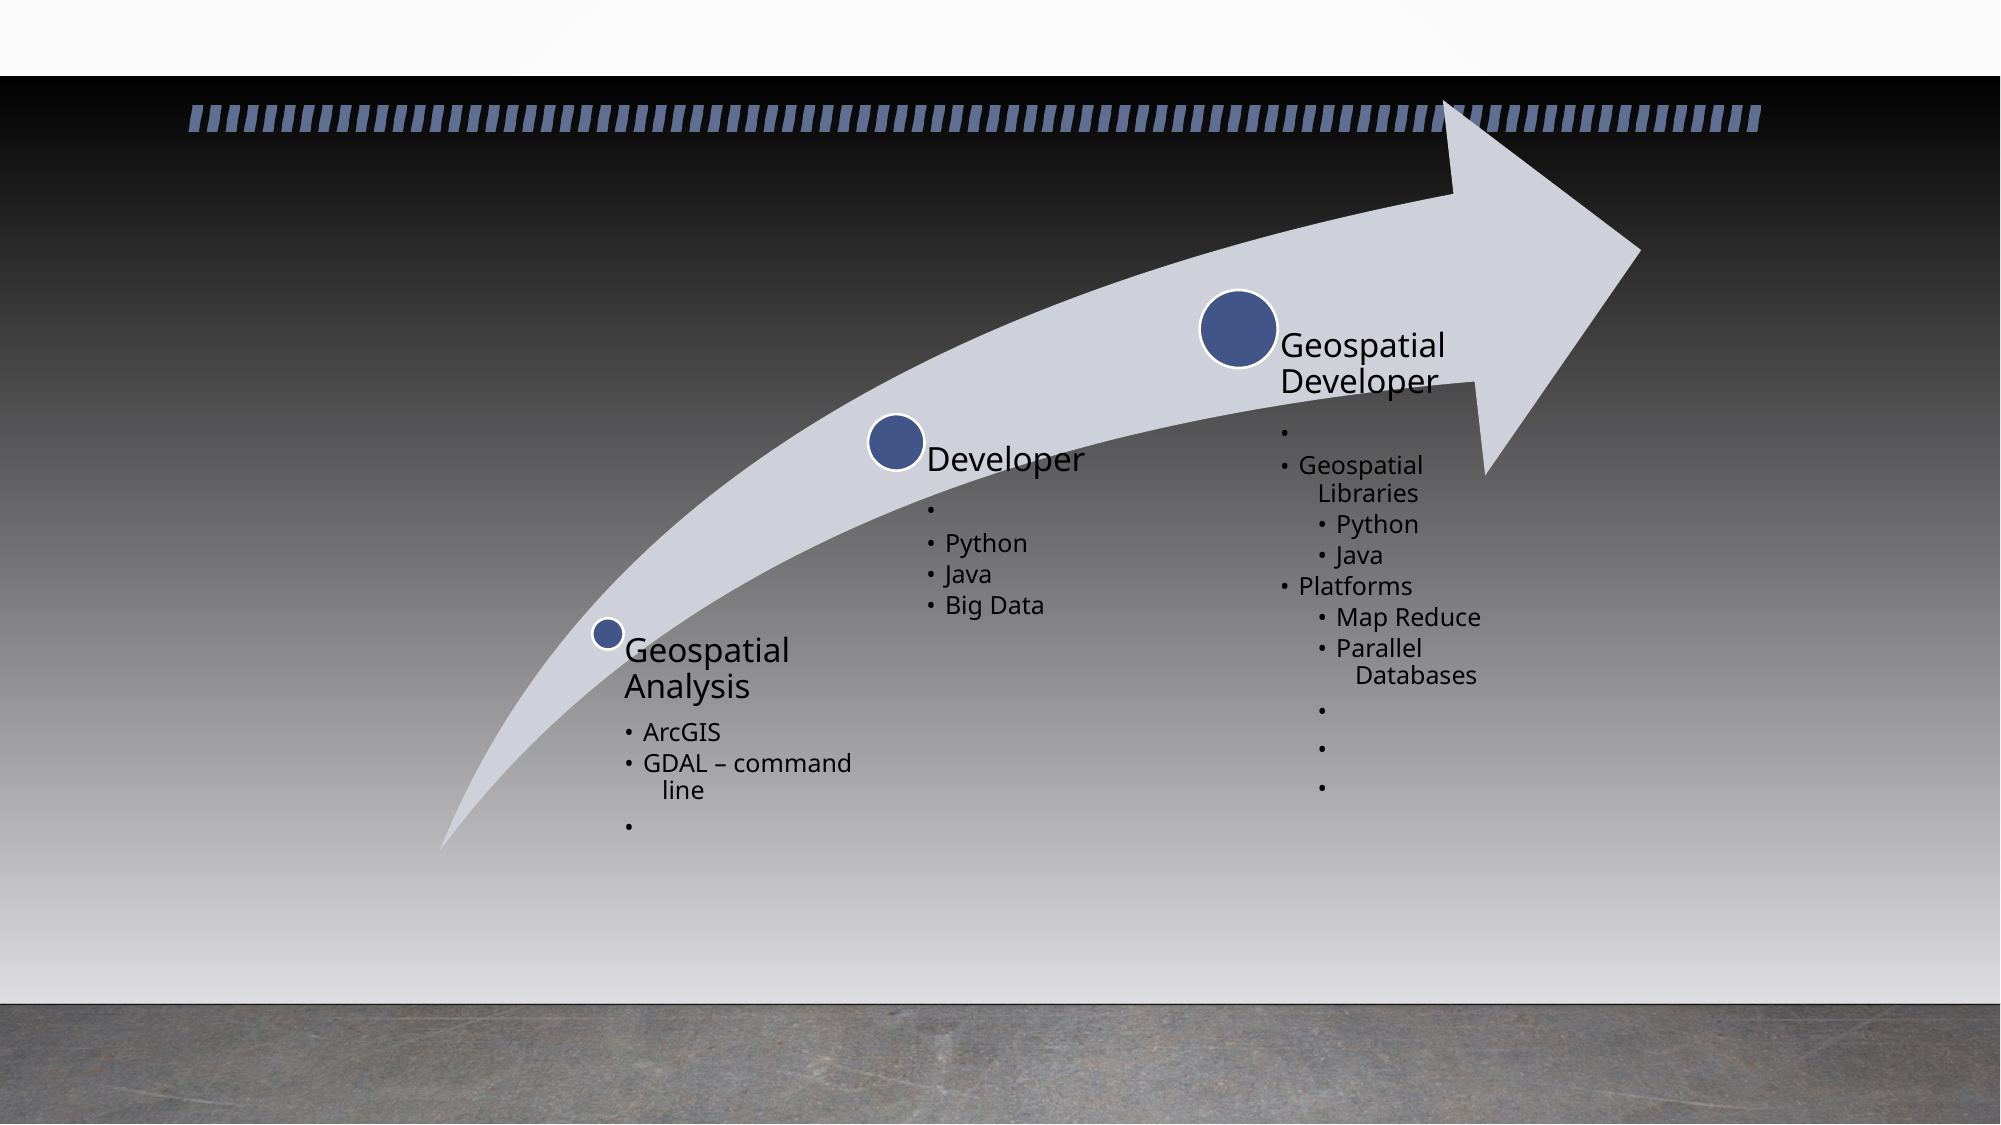

Geospatial Developer
Geospatial Libraries
Python
Java
Platforms
Map Reduce
Parallel Databases
Developer
Python
Java
Big Data
Geospatial Analysis
ArcGIS
GDAL – command line